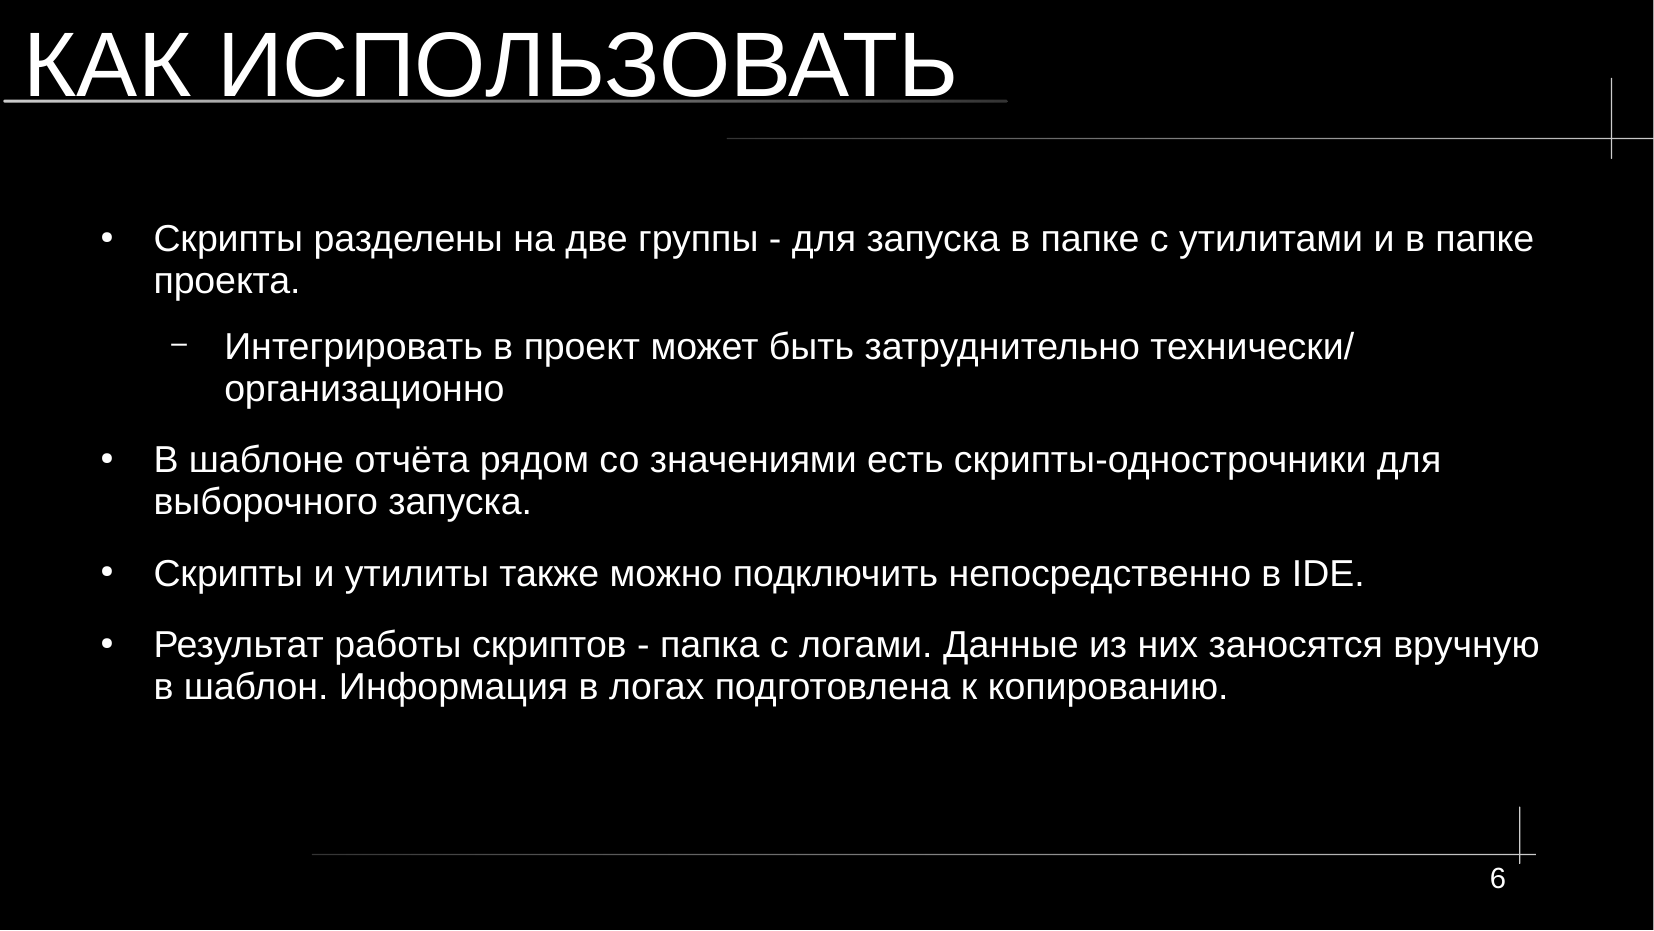

# КАК ИСПОЛЬЗОВАТЬ
Скрипты разделены на две группы - для запуска в папке с утилитами и в папке проекта.
Интегрировать в проект может быть затруднительно технически/ организационно
В шаблоне отчёта рядом со значениями есть скрипты-однострочники для выборочного запуска.
Скрипты и утилиты также можно подключить непосредственно в IDE.
Результат работы скриптов - папка с логами. Данные из них заносятся вручную в шаблон. Информация в логах подготовлена к копированию.
6